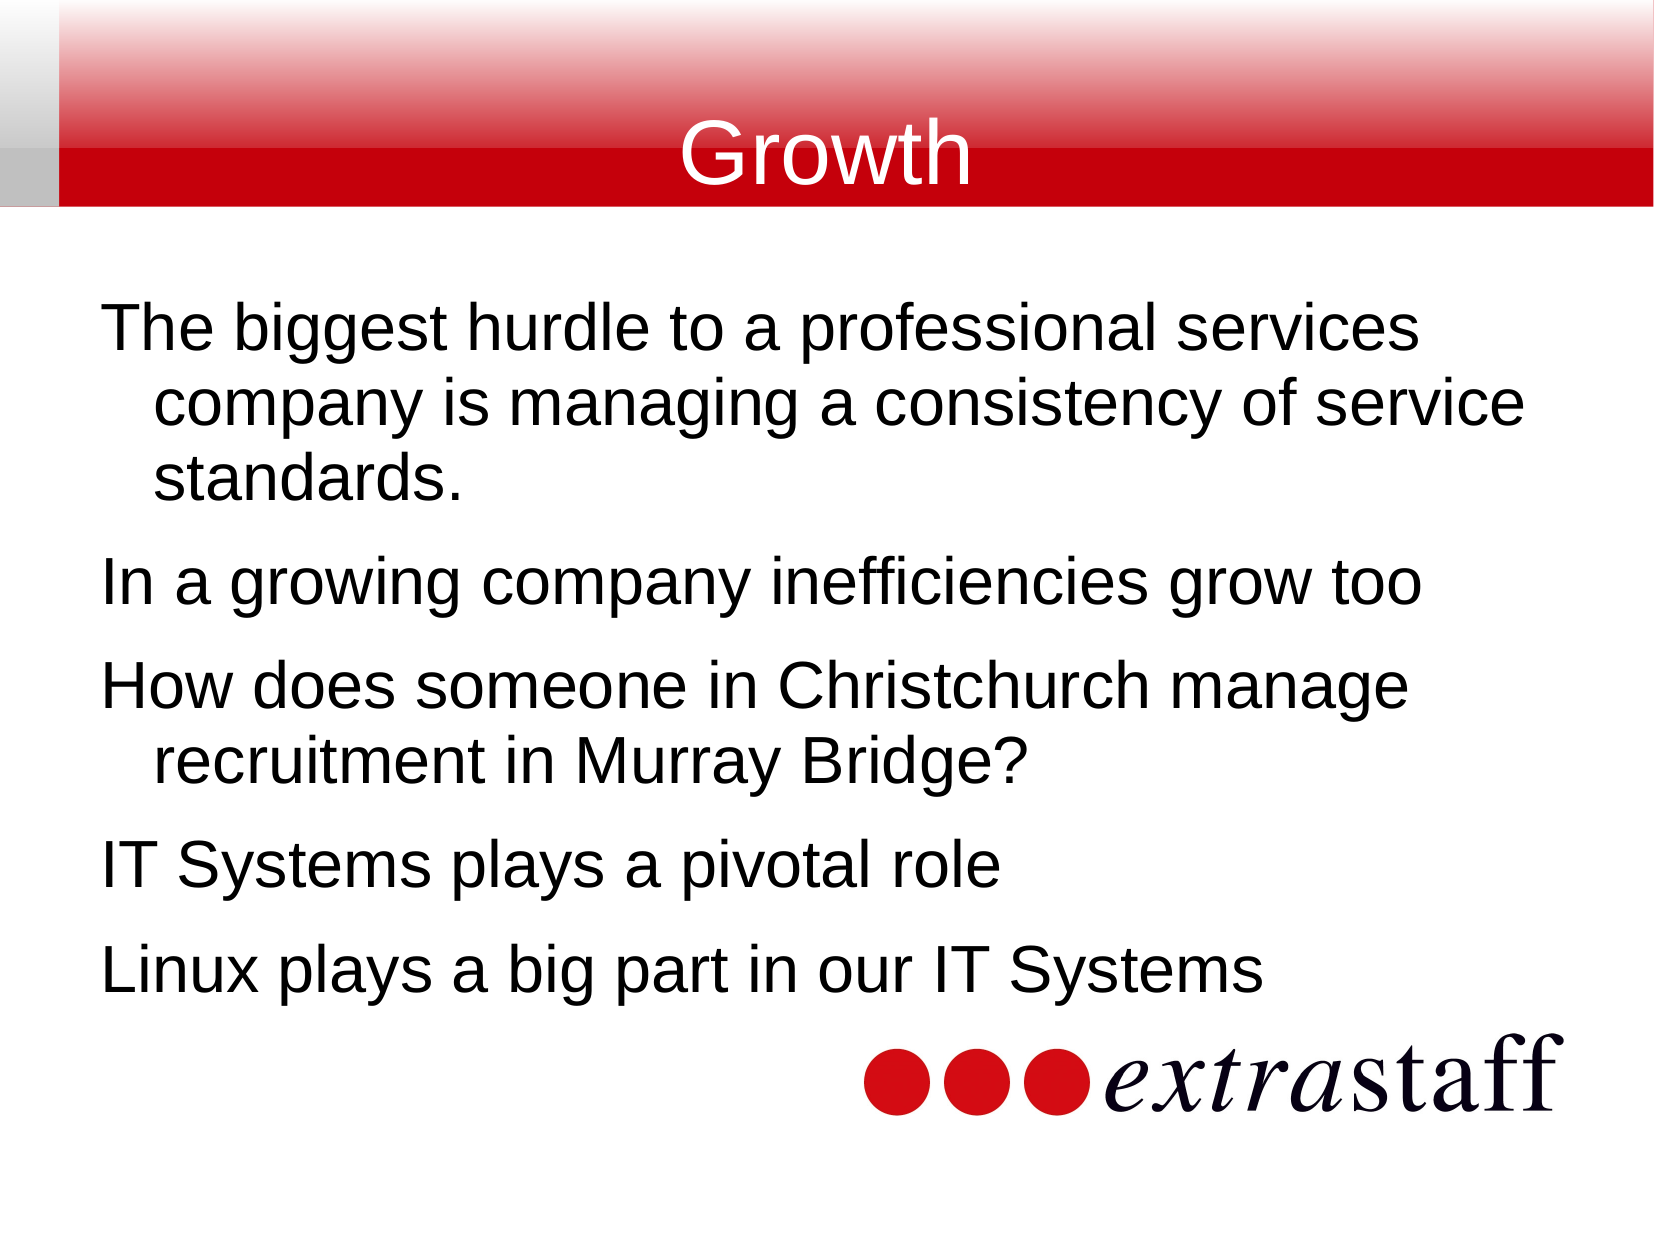

# Growth
The biggest hurdle to a professional services company is managing a consistency of service standards.
In a growing company inefficiencies grow too
How does someone in Christchurch manage recruitment in Murray Bridge?
IT Systems plays a pivotal role
Linux plays a big part in our IT Systems